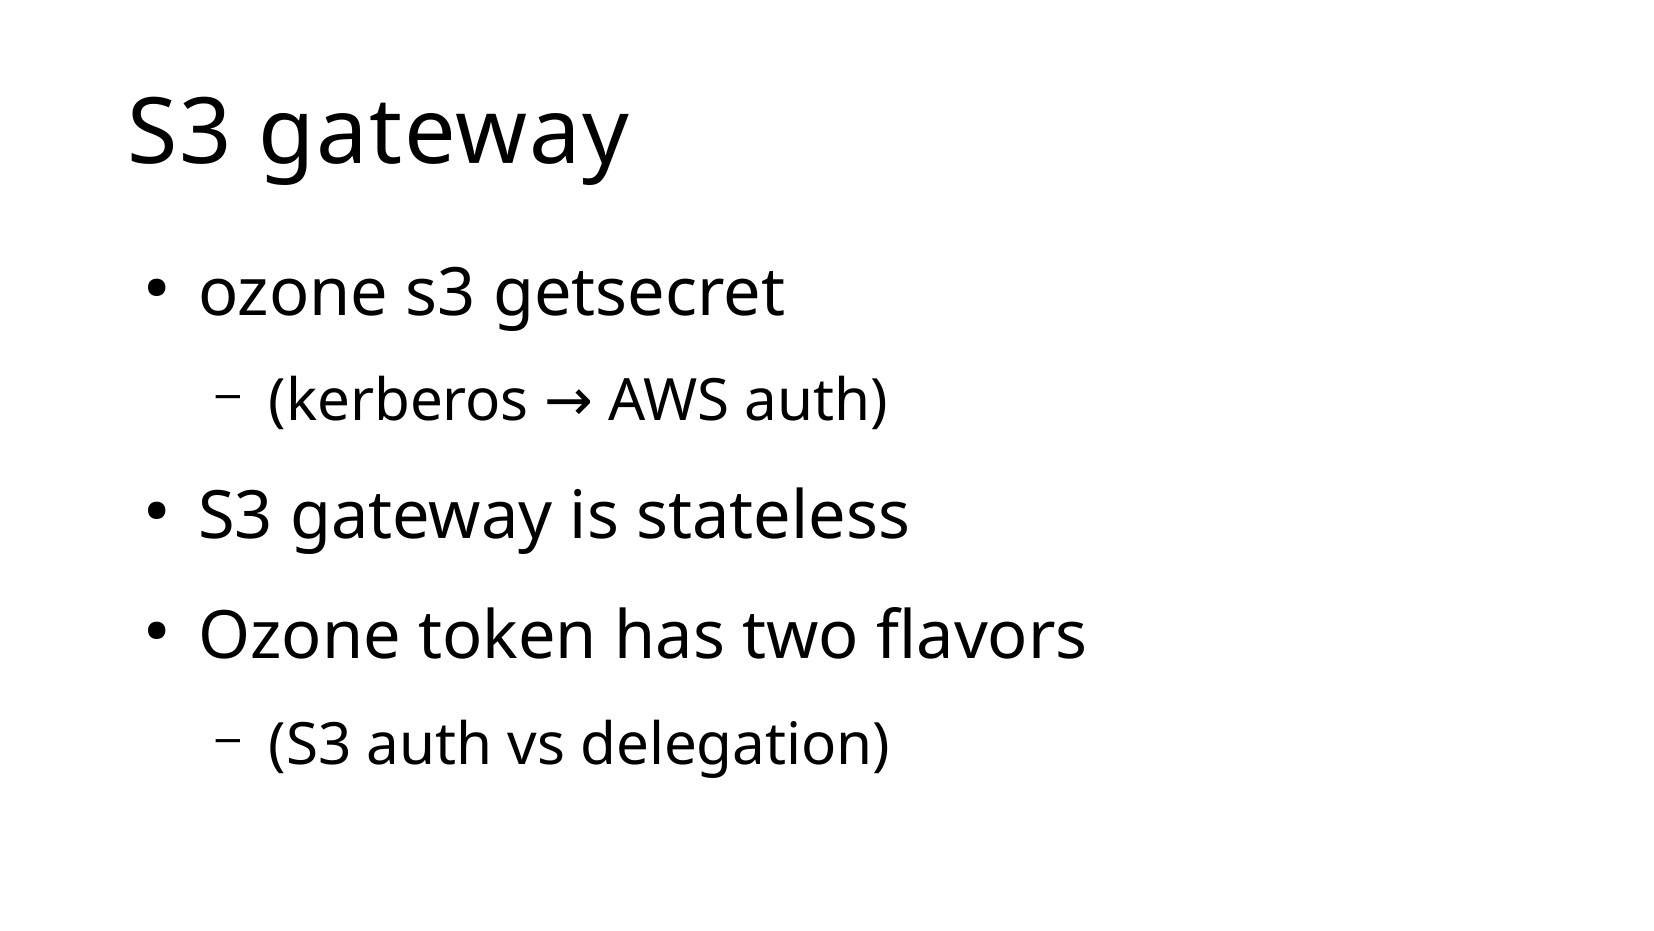

# S3 gateway
ozone s3 getsecret
(kerberos → AWS auth)
S3 gateway is stateless
Ozone token has two flavors
(S3 auth vs delegation)